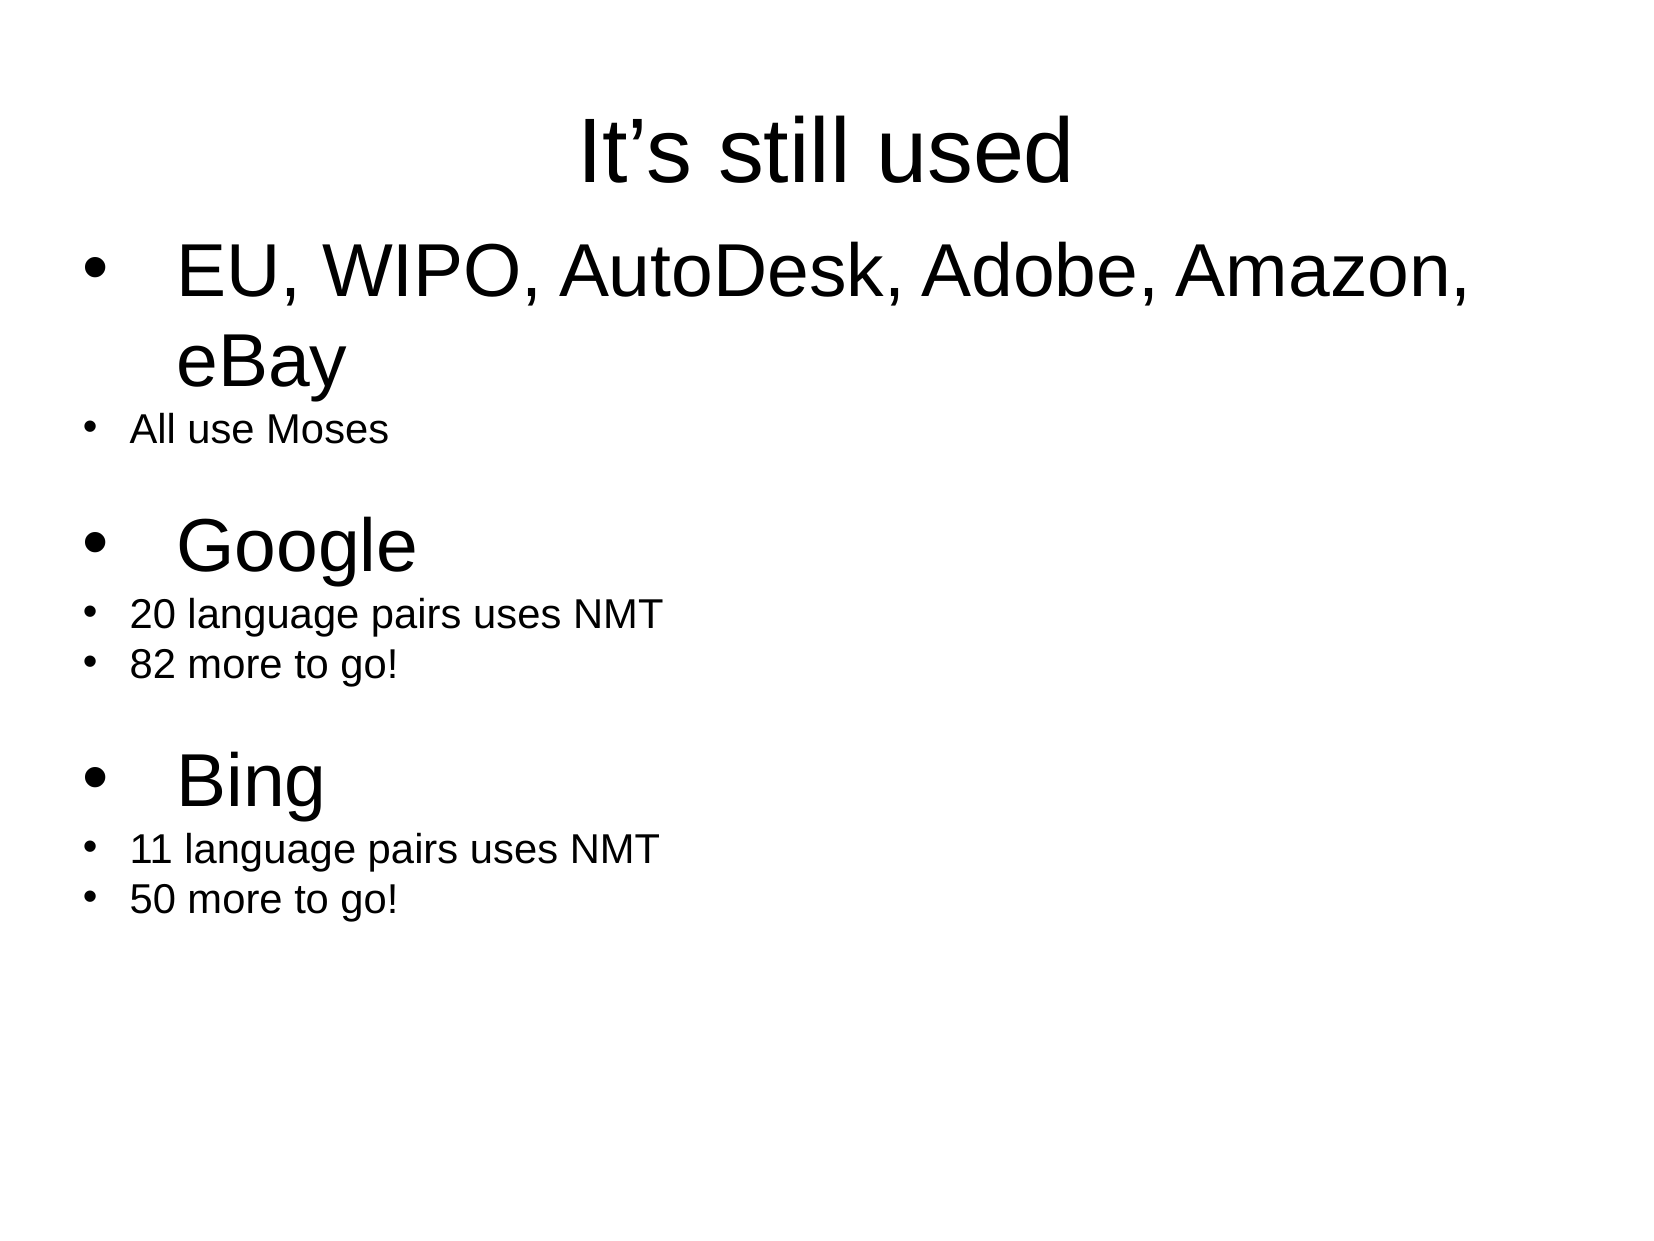

It’s still used
EU, WIPO, AutoDesk, Adobe, Amazon, eBay
All use Moses
Google
20 language pairs uses NMT
82 more to go!
Bing
11 language pairs uses NMT
50 more to go!